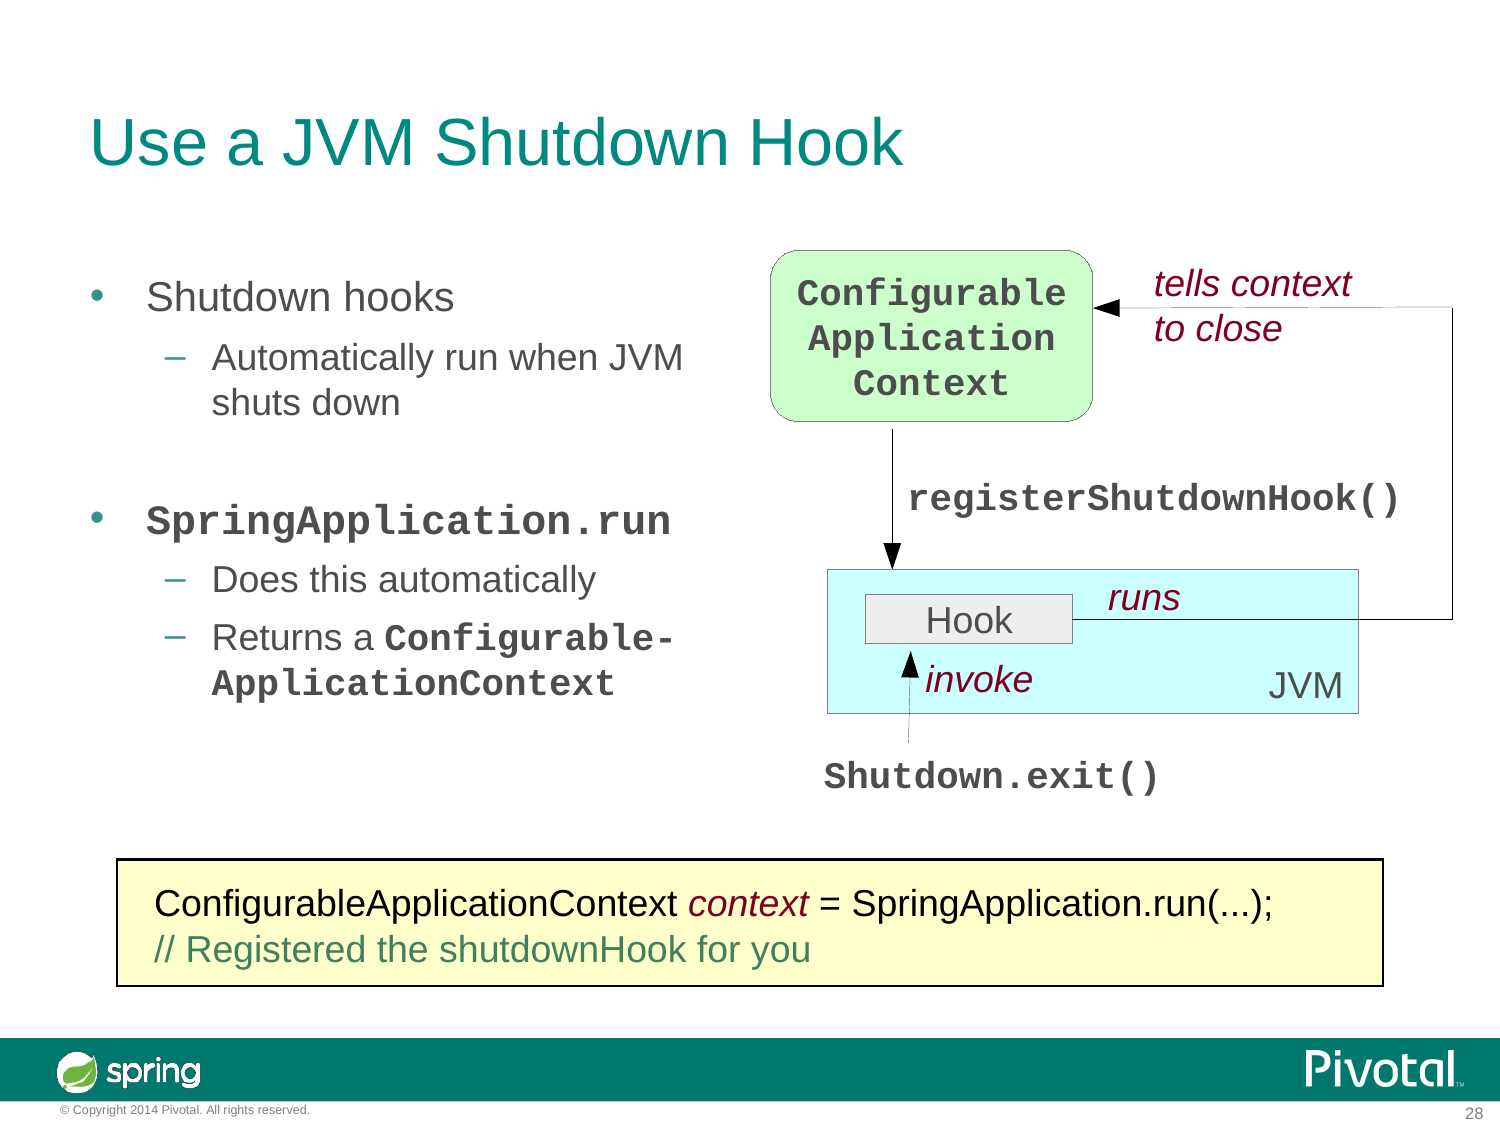

# Use a JVM Shutdown Hook
tells context
to close
Configurable Application Context
registerShutdownHook()
runs
JVM
Hook
invoke
Shutdown.exit()
Shutdown hooks
Automatically run when JVM shuts down
SpringApplication.run
Does this automatically
Returns a Configurable-ApplicationContext
 ConfigurableApplicationContext context = SpringApplication.run(...);
 // Registered the shutdownHook for you